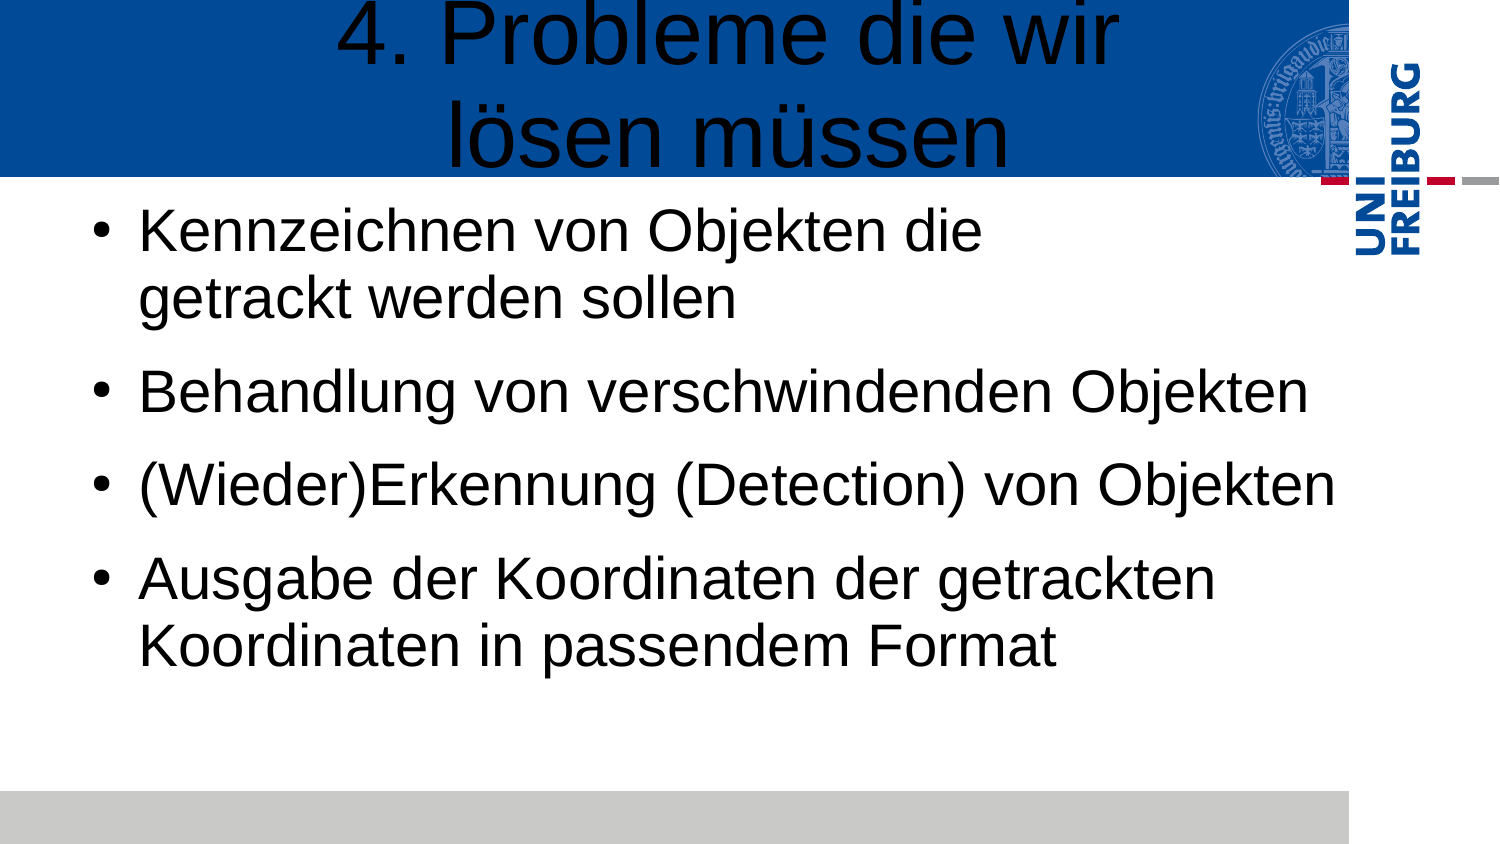

# 4. Probleme die wir lösen müssen
Kennzeichnen von Objekten die
getrackt werden sollen
Behandlung von verschwindenden Objekten
(Wieder)Erkennung (Detection) von Objekten
Ausgabe der Koordinaten der getrackten Koordinaten in passendem Format